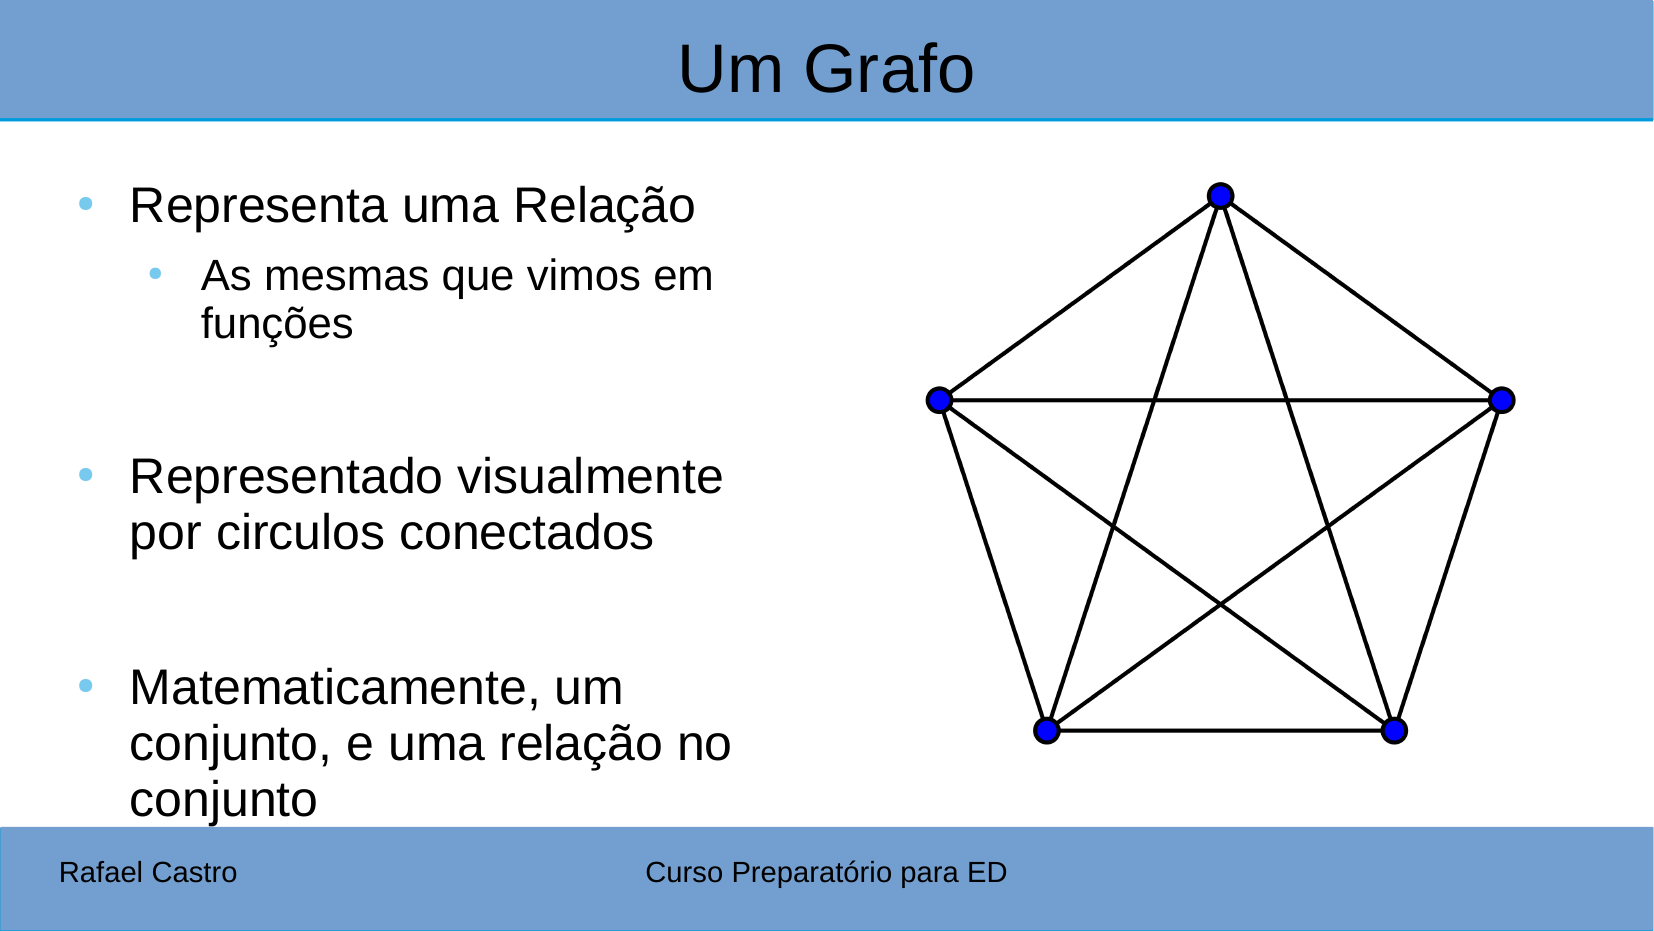

# Um Grafo
Representa uma Relação
As mesmas que vimos em funções
Representado visualmente por circulos conectados
Matematicamente, um conjunto, e uma relação no conjunto
Curso Preparatório para ED